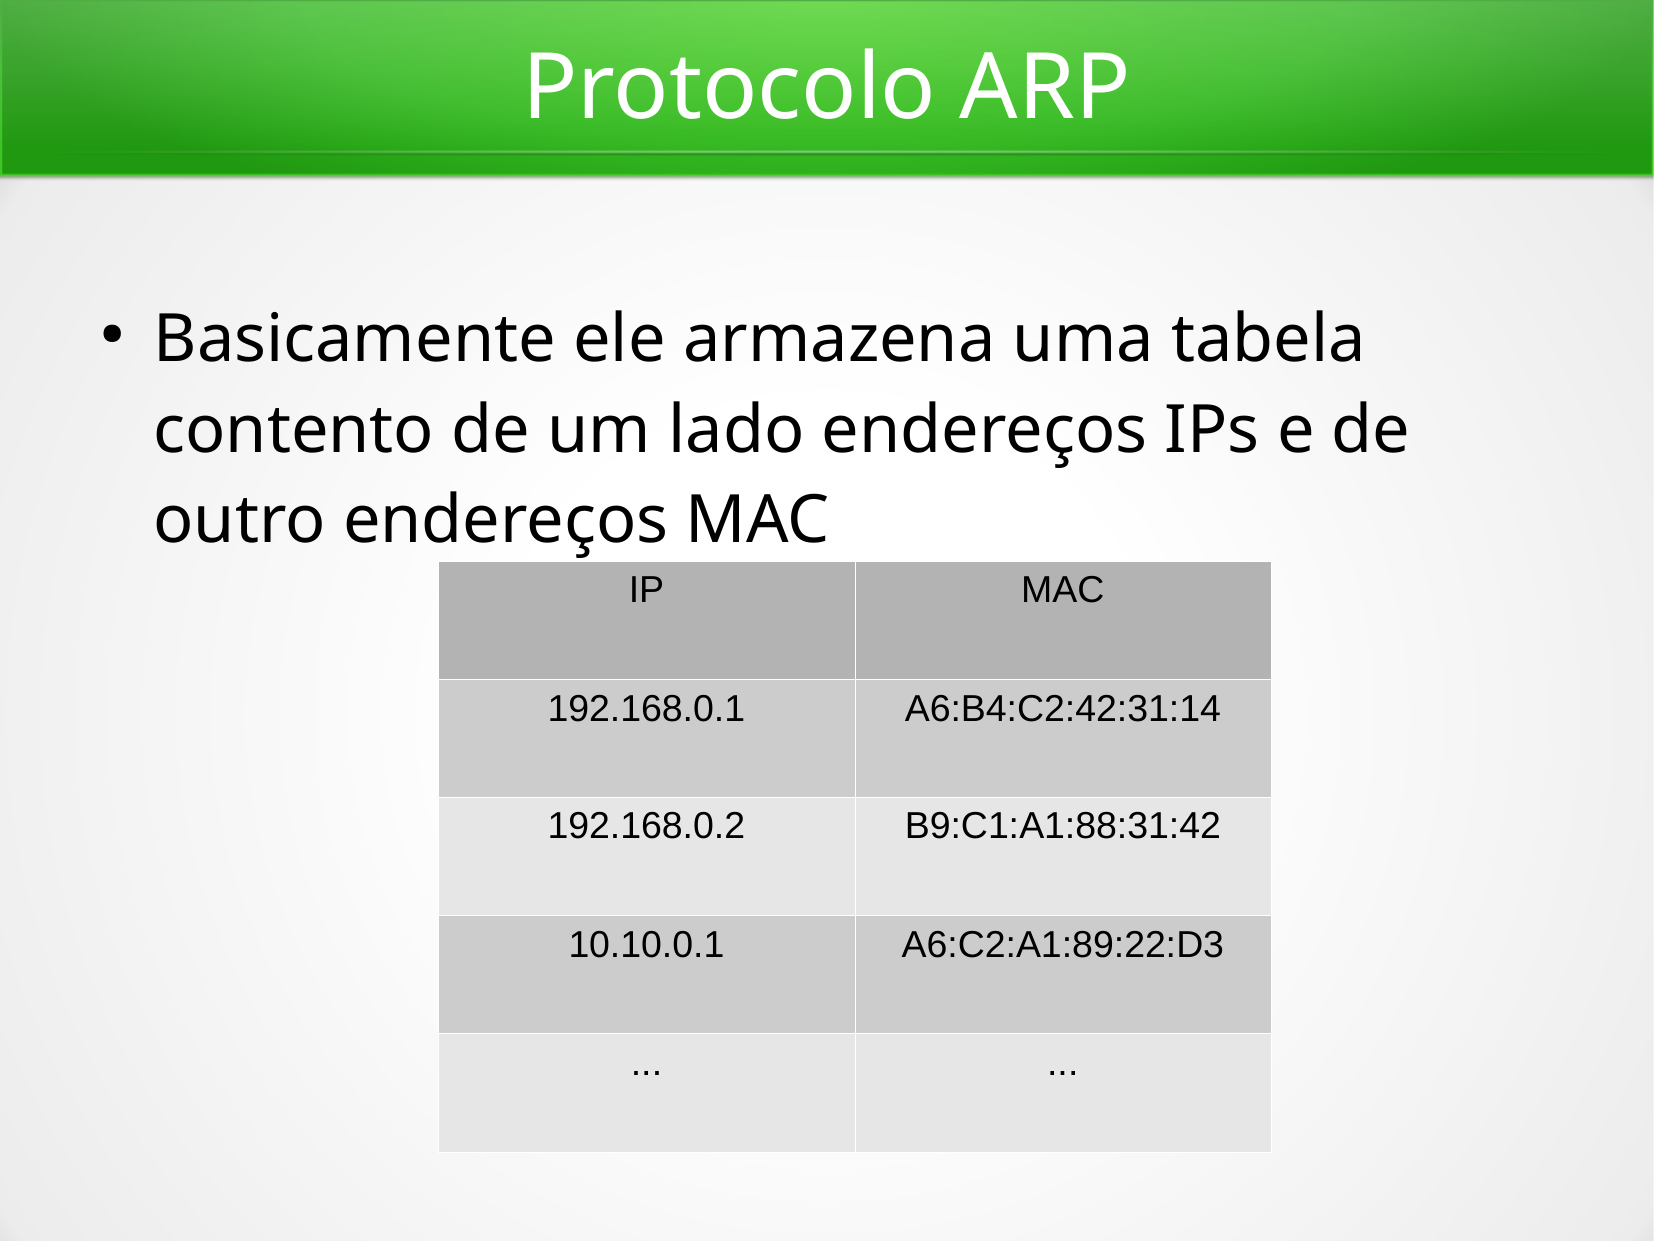

# Protocolo ARP
Basicamente ele armazena uma tabela contento de um lado endereços IPs e de outro endereços MAC
| IP | MAC |
| --- | --- |
| 192.168.0.1 | A6:B4:C2:42:31:14 |
| 192.168.0.2 | B9:C1:A1:88:31:42 |
| 10.10.0.1 | A6:C2:A1:89:22:D3 |
| ... | ... |